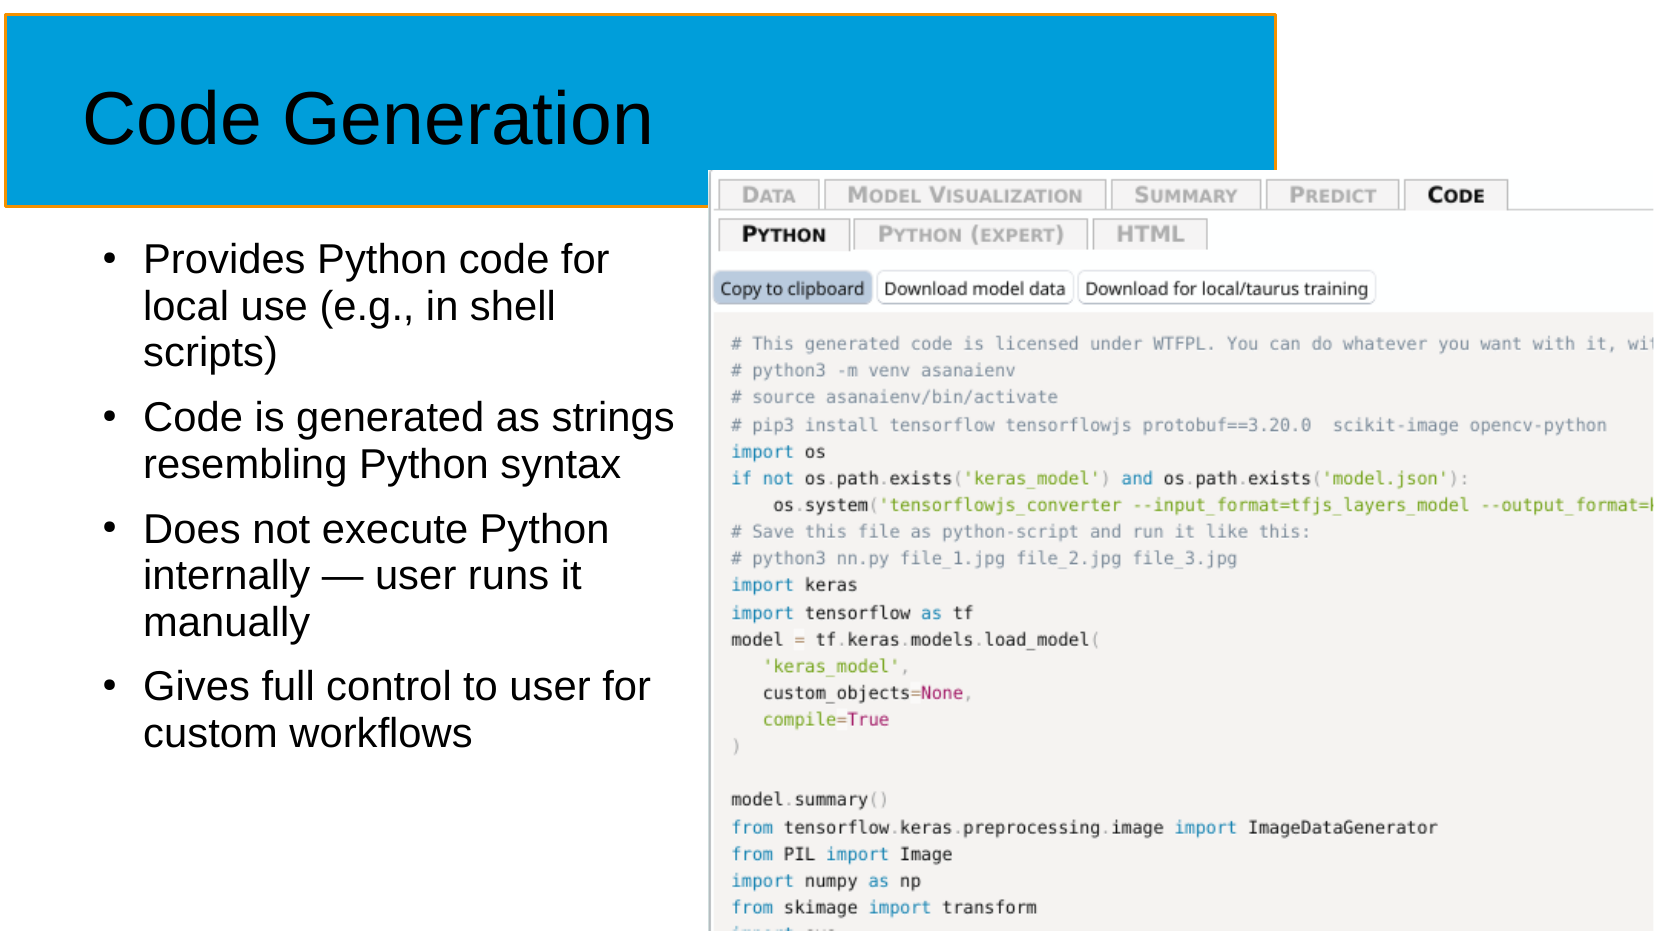

# Code Generation
Provides Python code for local use (e.g., in shell scripts)
Code is generated as strings resembling Python syntax
Does not execute Python internally — user runs it manually
Gives full control to user for custom workflows